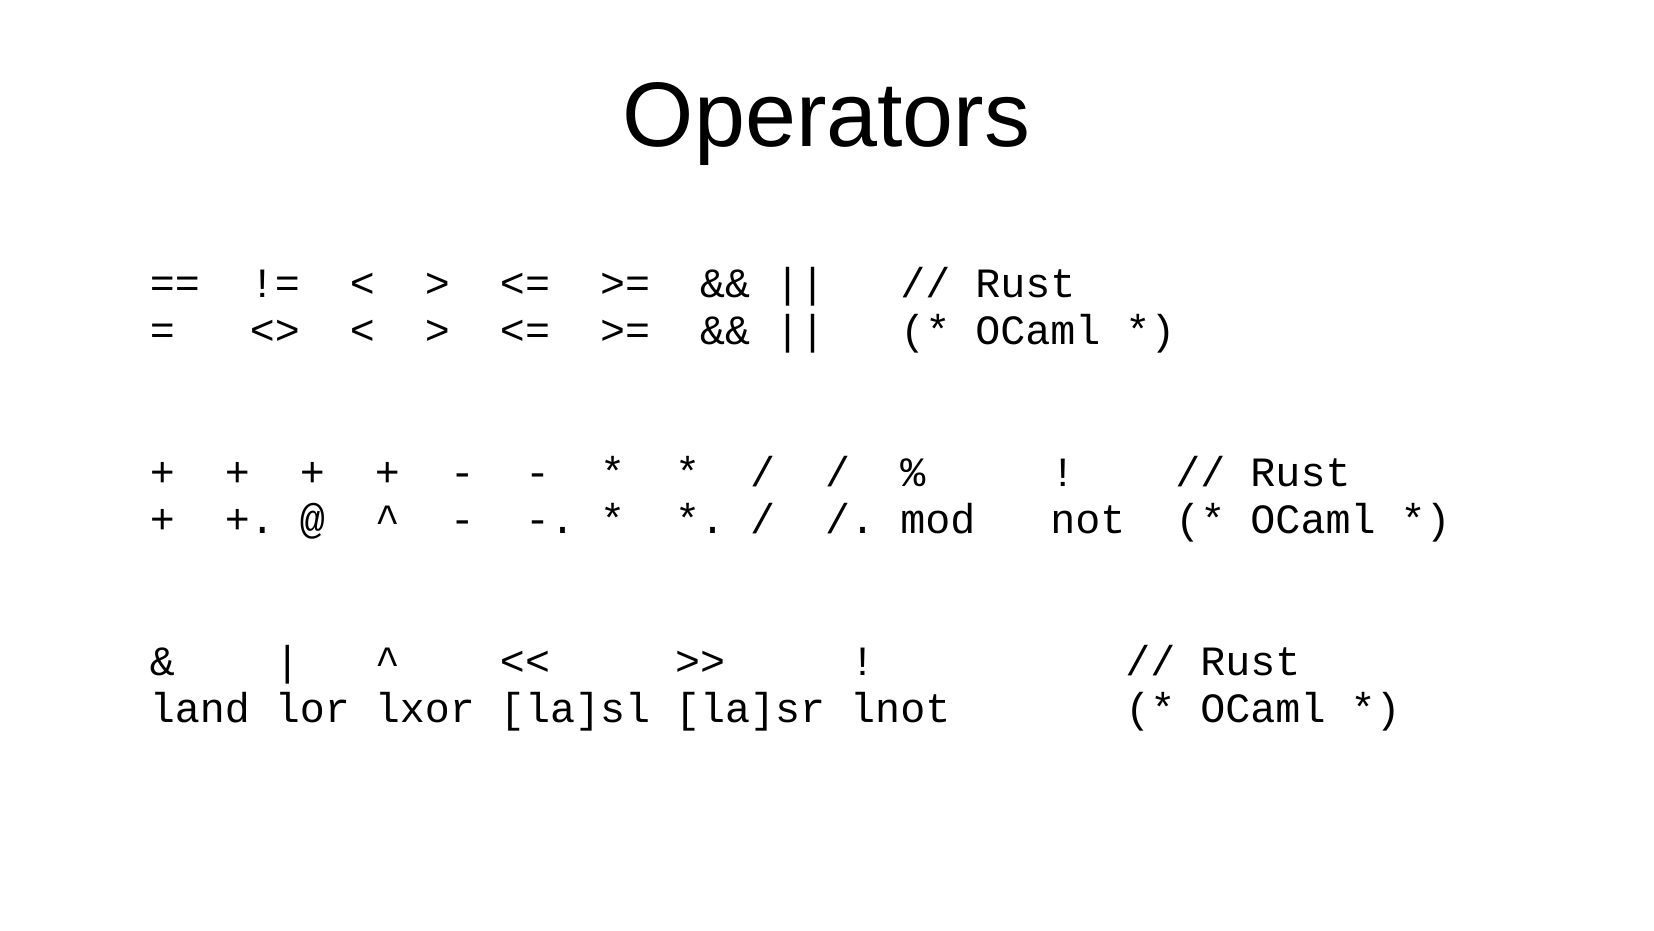

# Operators
== != < > <= >= && || // Rust
= <> < > <= >= && || (* OCaml *)
+ + + + - - * * / / % ! // Rust
+ +. @ ^ - -. * *. / /. mod not (* OCaml *)
& | ^ << >> ! // Rust
land lor lxor [la]sl [la]sr lnot (* OCaml *)